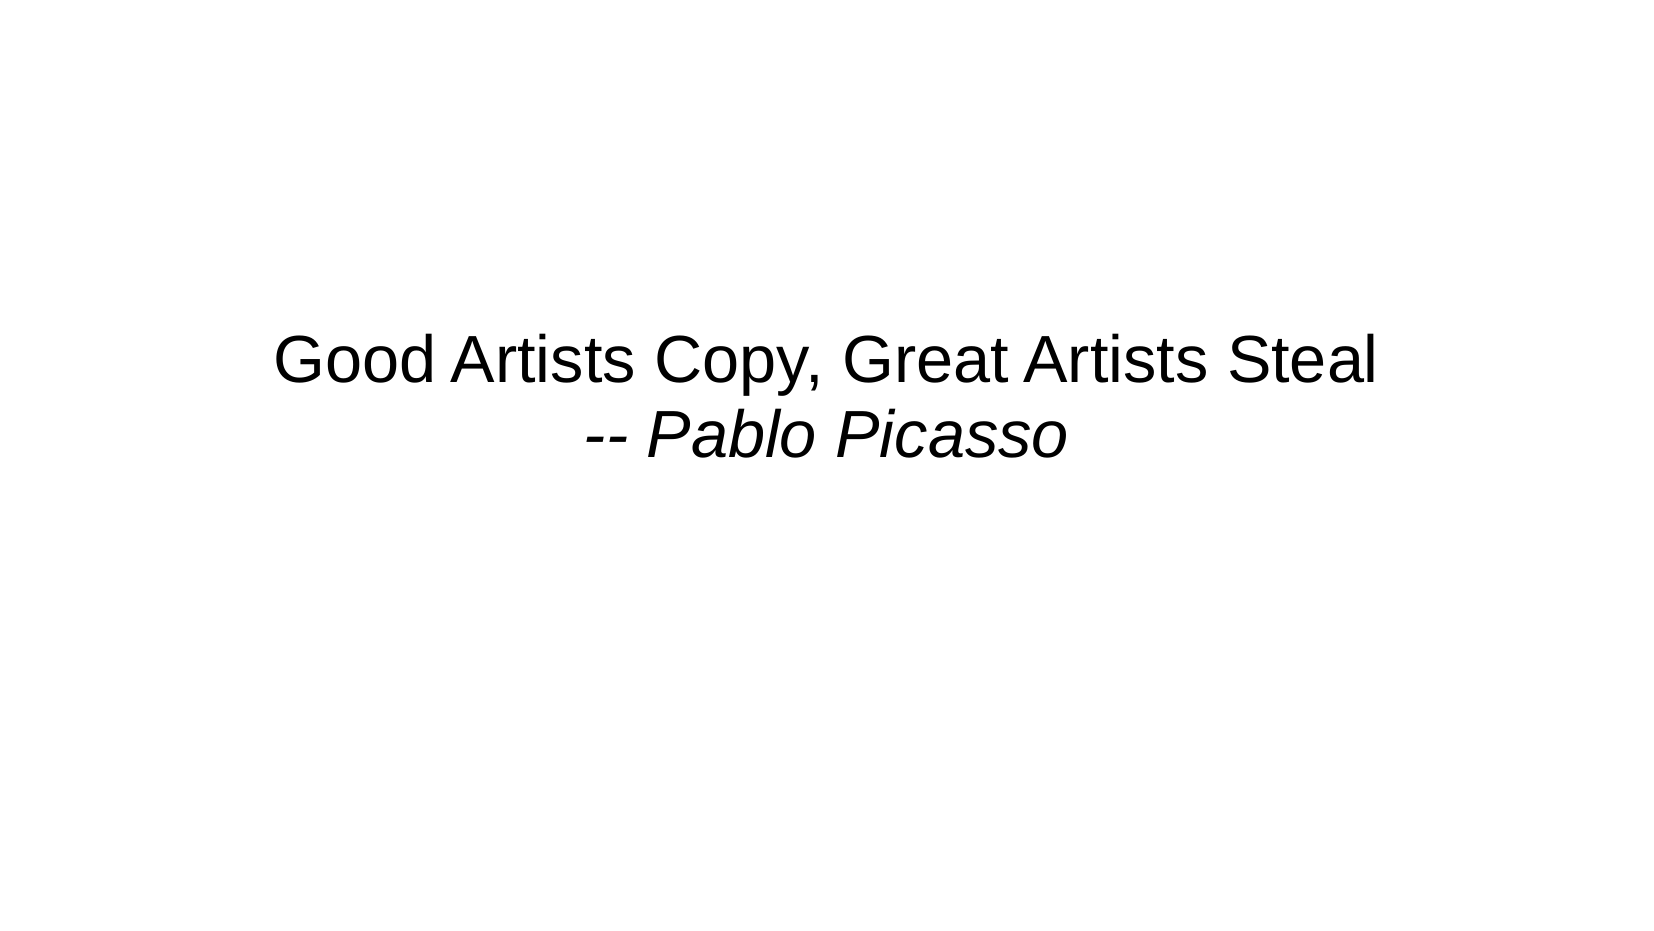

# Good Artists Copy, Great Artists Steal
-- Pablo Picasso